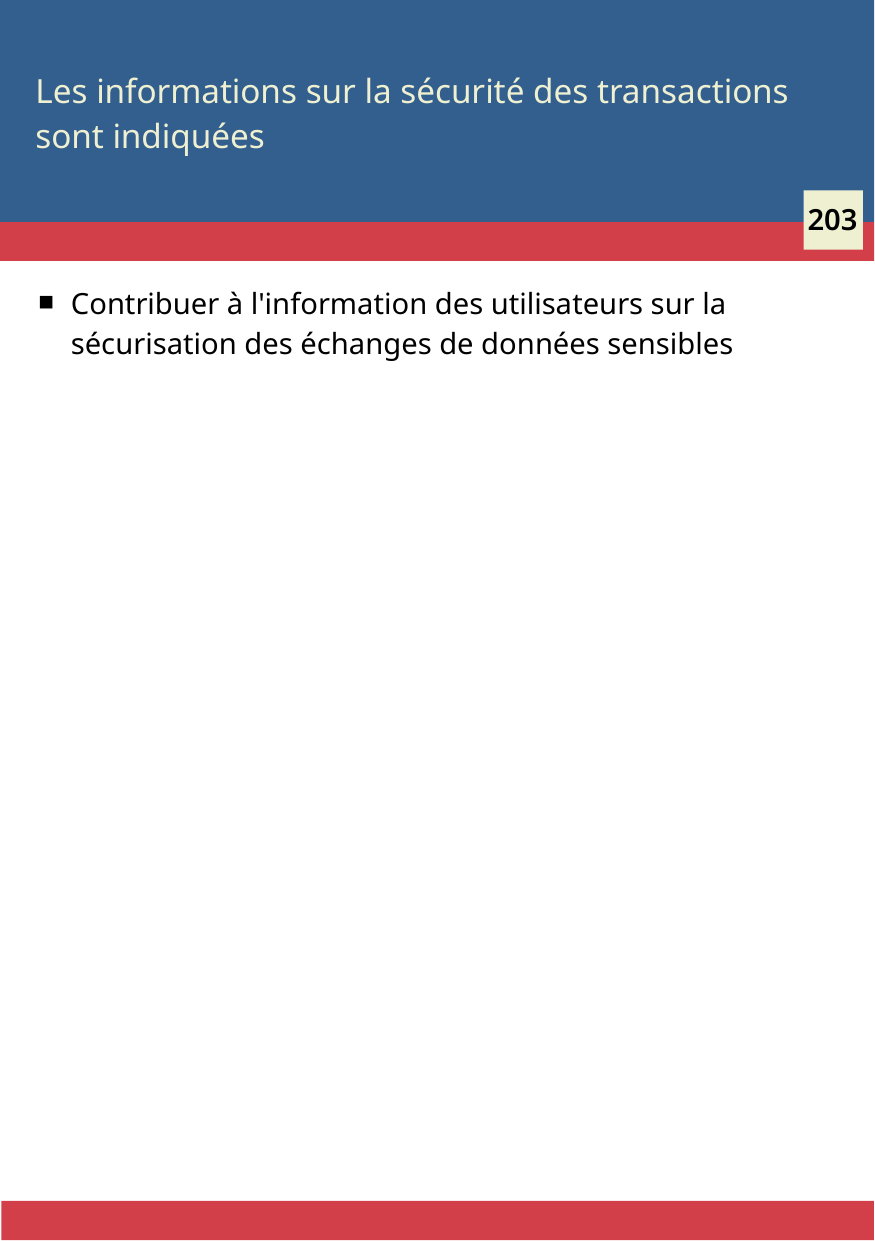

# Les informations sur la sécurité des transactions sont indiquées
203
Contribuer à l'information des utilisateurs sur la sécurisation des échanges de données sensibles